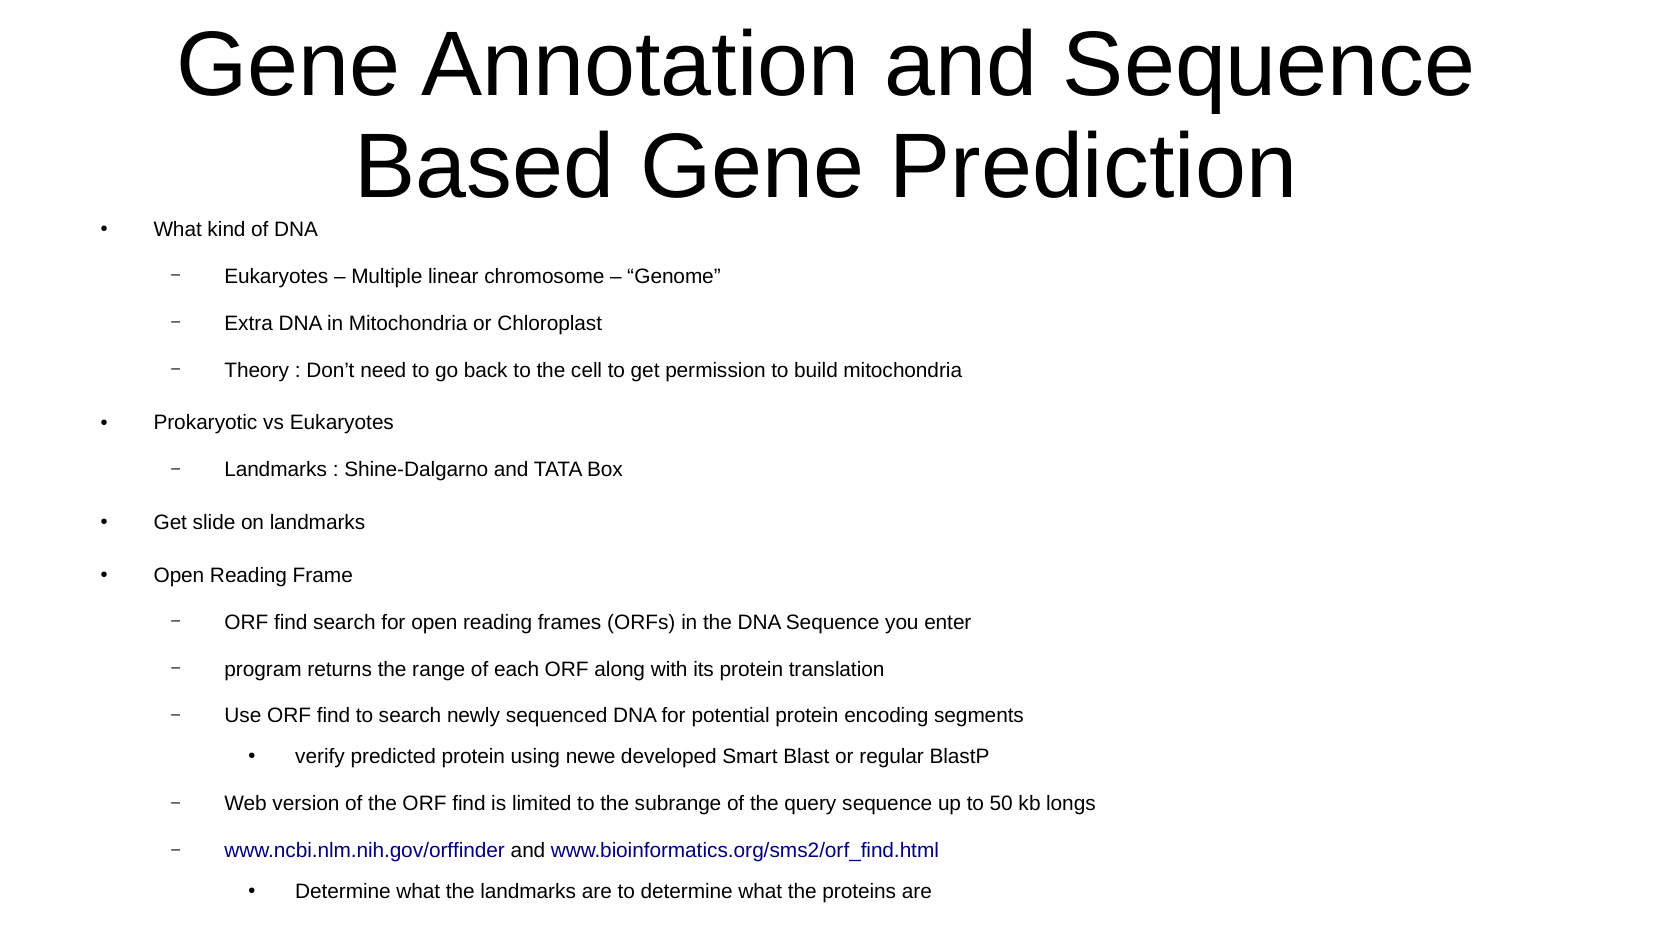

# Gene Annotation and Sequence Based Gene Prediction
What kind of DNA
Eukaryotes – Multiple linear chromosome – “Genome”
Extra DNA in Mitochondria or Chloroplast
Theory : Don’t need to go back to the cell to get permission to build mitochondria
Prokaryotic vs Eukaryotes
Landmarks : Shine-Dalgarno and TATA Box
Get slide on landmarks
Open Reading Frame
ORF find search for open reading frames (ORFs) in the DNA Sequence you enter
program returns the range of each ORF along with its protein translation
Use ORF find to search newly sequenced DNA for potential protein encoding segments
verify predicted protein using newe developed Smart Blast or regular BlastP
Web version of the ORF find is limited to the subrange of the query sequence up to 50 kb longs
www.ncbi.nlm.nih.gov/orffinder and www.bioinformatics.org/sms2/orf_find.html
Determine what the landmarks are to determine what the proteins are